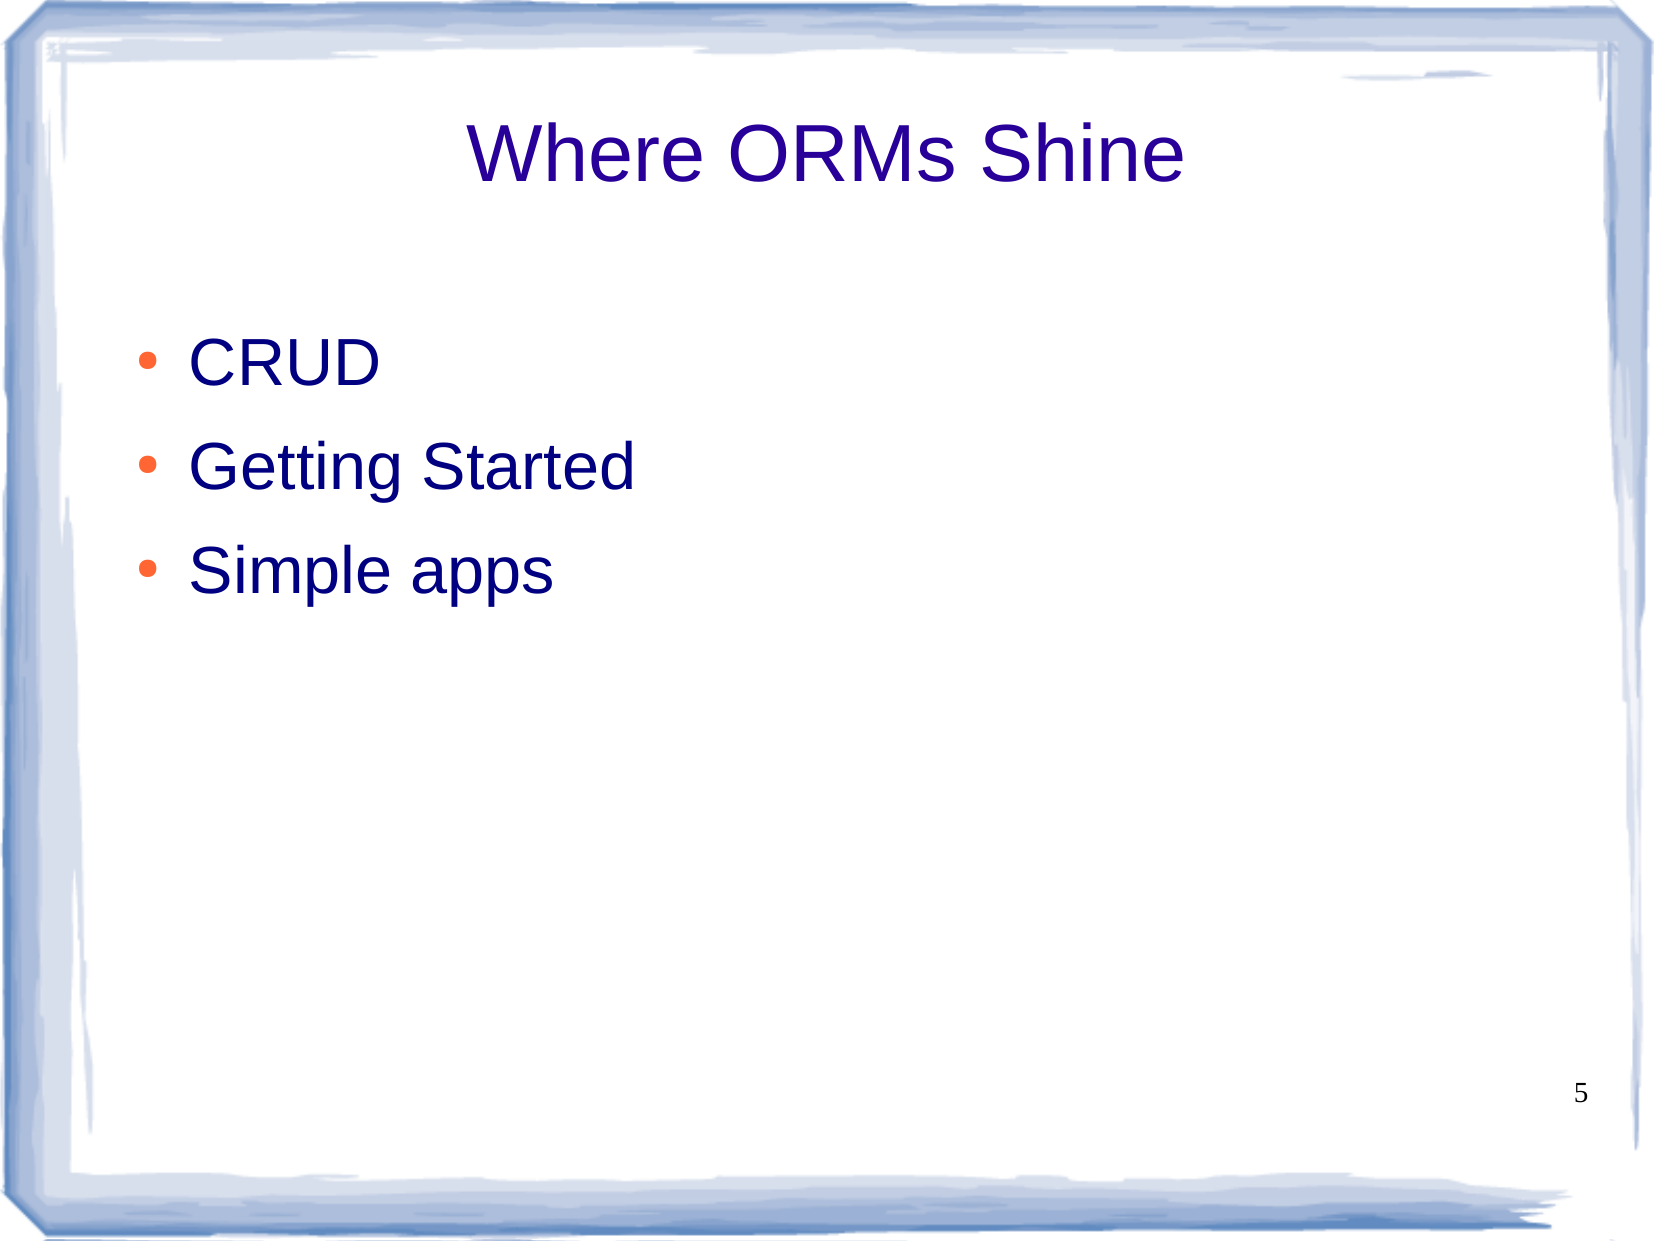

# Where ORMs Shine
CRUD
Getting Started
Simple apps
5